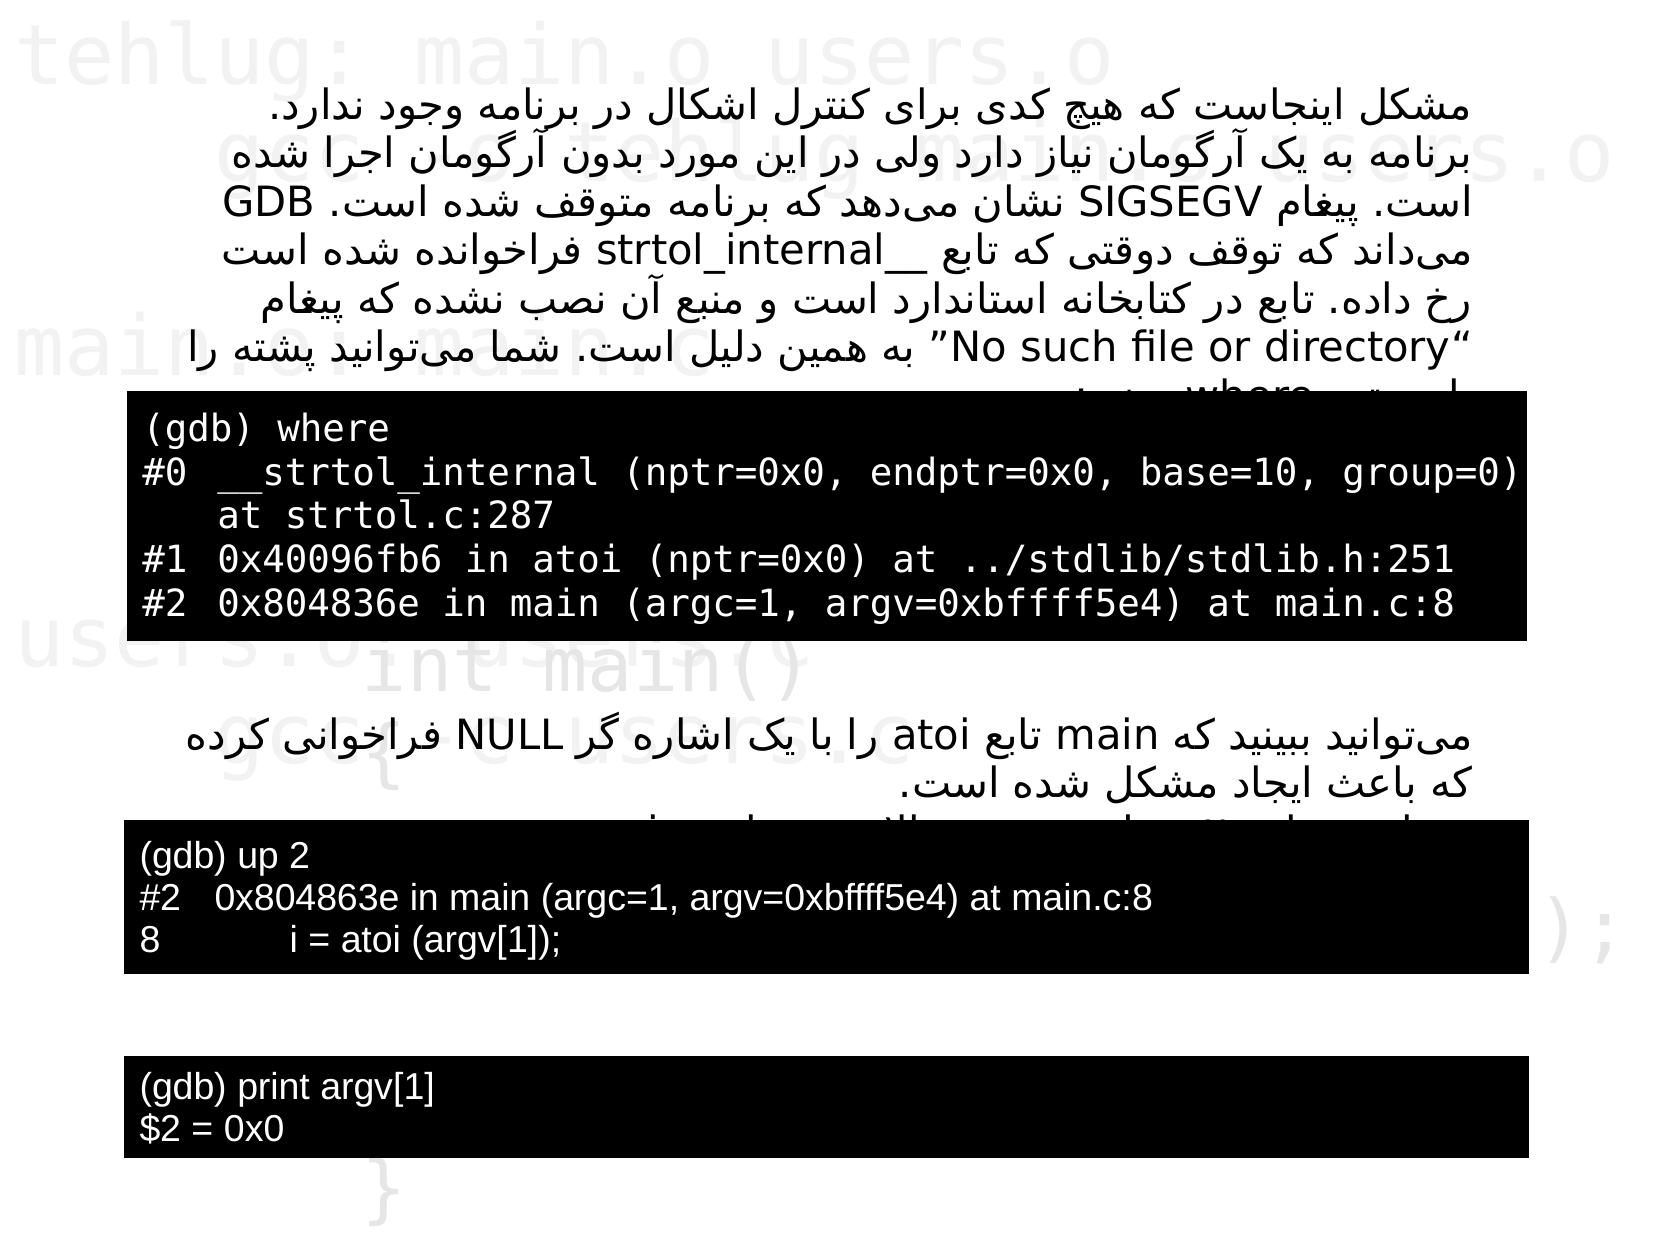

tehlug: main.o users.o
 gcc -o tehlug main.o users.o
main.o: main.c
 gcc -c main.c
users.o: users.c
 gcc -c users.c
مشکل اینجاست که هیچ کدی برای کنترل اشکال در برنامه وجود ندارد. برنامه به یک آرگومان نیاز دارد ولی در این مورد بدون آرگومان اجرا شده است. پیغام SIGSEGV نشان می‌دهد که برنامه متوقف شده است. GDB می‌داند که توقف دوقتی که تابع __strtol_internal فراخوانده شده است رخ داده. تابع در کتابخانه استاندارد است و منبع آن نصب نشده که پیغام “No such file or directory” به همین دلیل است. شما می‌توانید پشته را با دستور where ببینید:
می‌توانید ببینید که main تابع atoi را با یک اشاره ‌گر NULL فراخوانی کرده که باعث ایجاد مشکل شده است.
شما می‌توانید ۲ سطح در پشته بالا بروید تا به main برسید:
شما می‌توانید مقدار متغیر را ببینید:
(gdb) where
#0	__strtol_internal (nptr=0x0, endptr=0x0, base=10, group=0)
	at strtol.c:287
#1	0x40096fb6 in atoi (nptr=0x0) at ../stdlib/stdlib.h:251
#2	0x804836e in main (argc=1, argv=0xbffff5e4) at main.c:8
#include <stdio.h>
int main()
{
 printf("Hello Tehlug!\n");
 return 0;
}
(gdb) up 2
#2	0x804863e in main (argc=1, argv=0xbffff5e4) at main.c:8
8		i = atoi (argv[1]);
(gdb) print argv[1]
$2 = 0x0